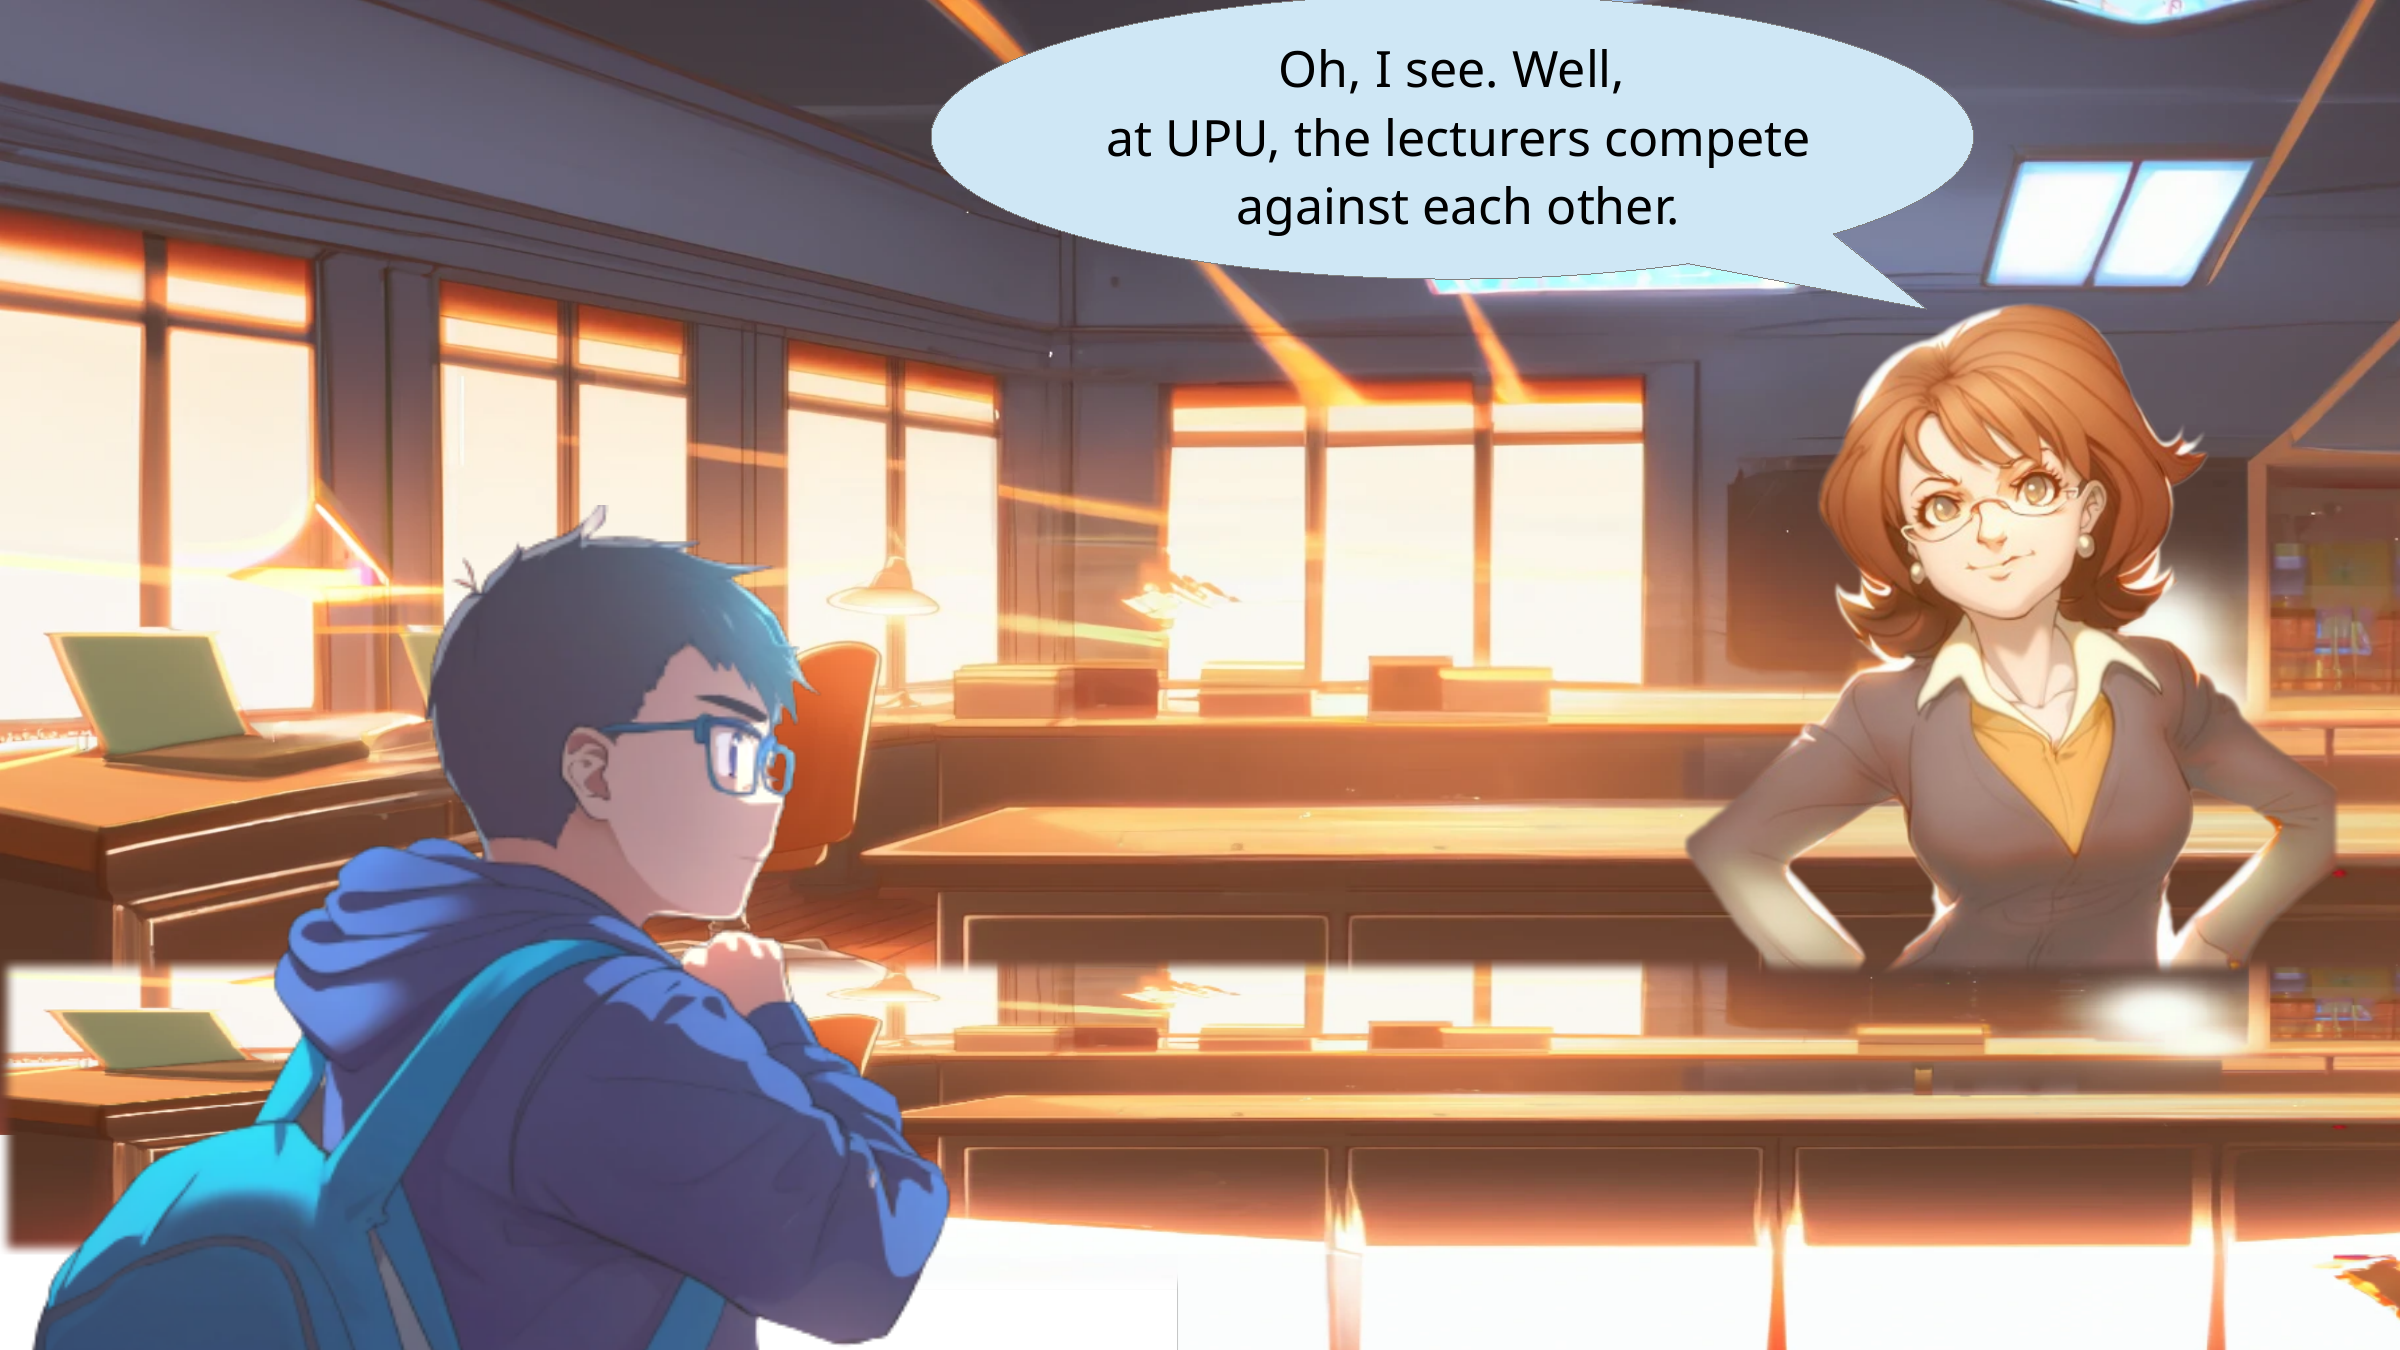

Oh, I see. Well,
 at UPU, the lecturers compete
 against each other.